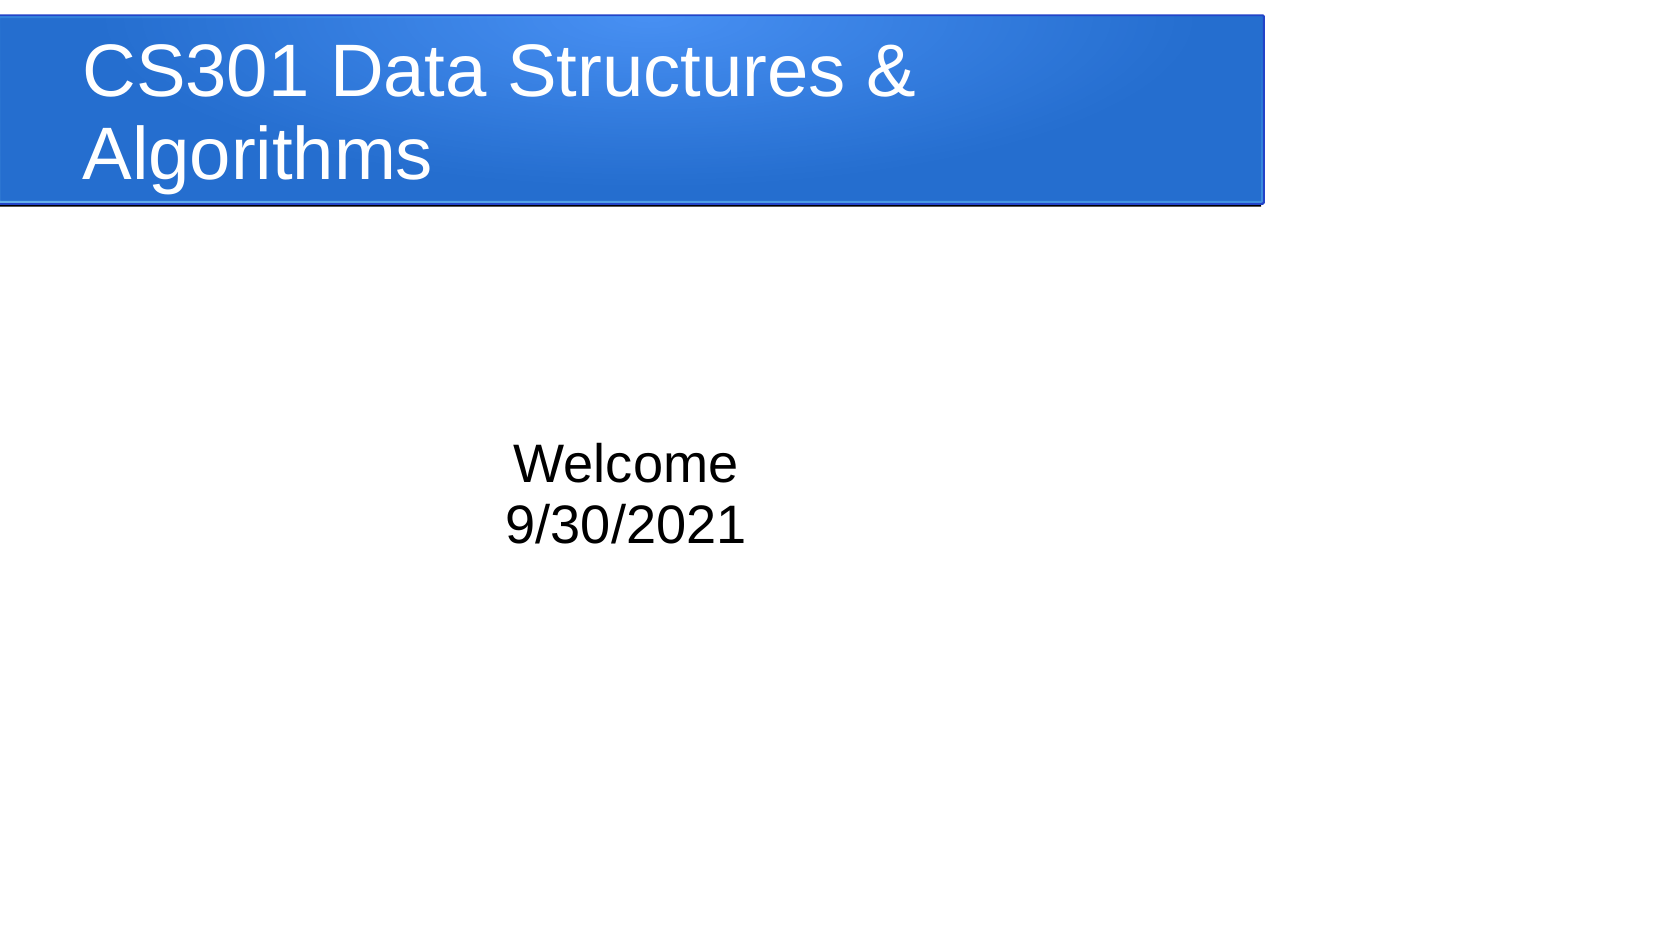

# CS301 Data Structures & Algorithms
Welcome
9/30/2021